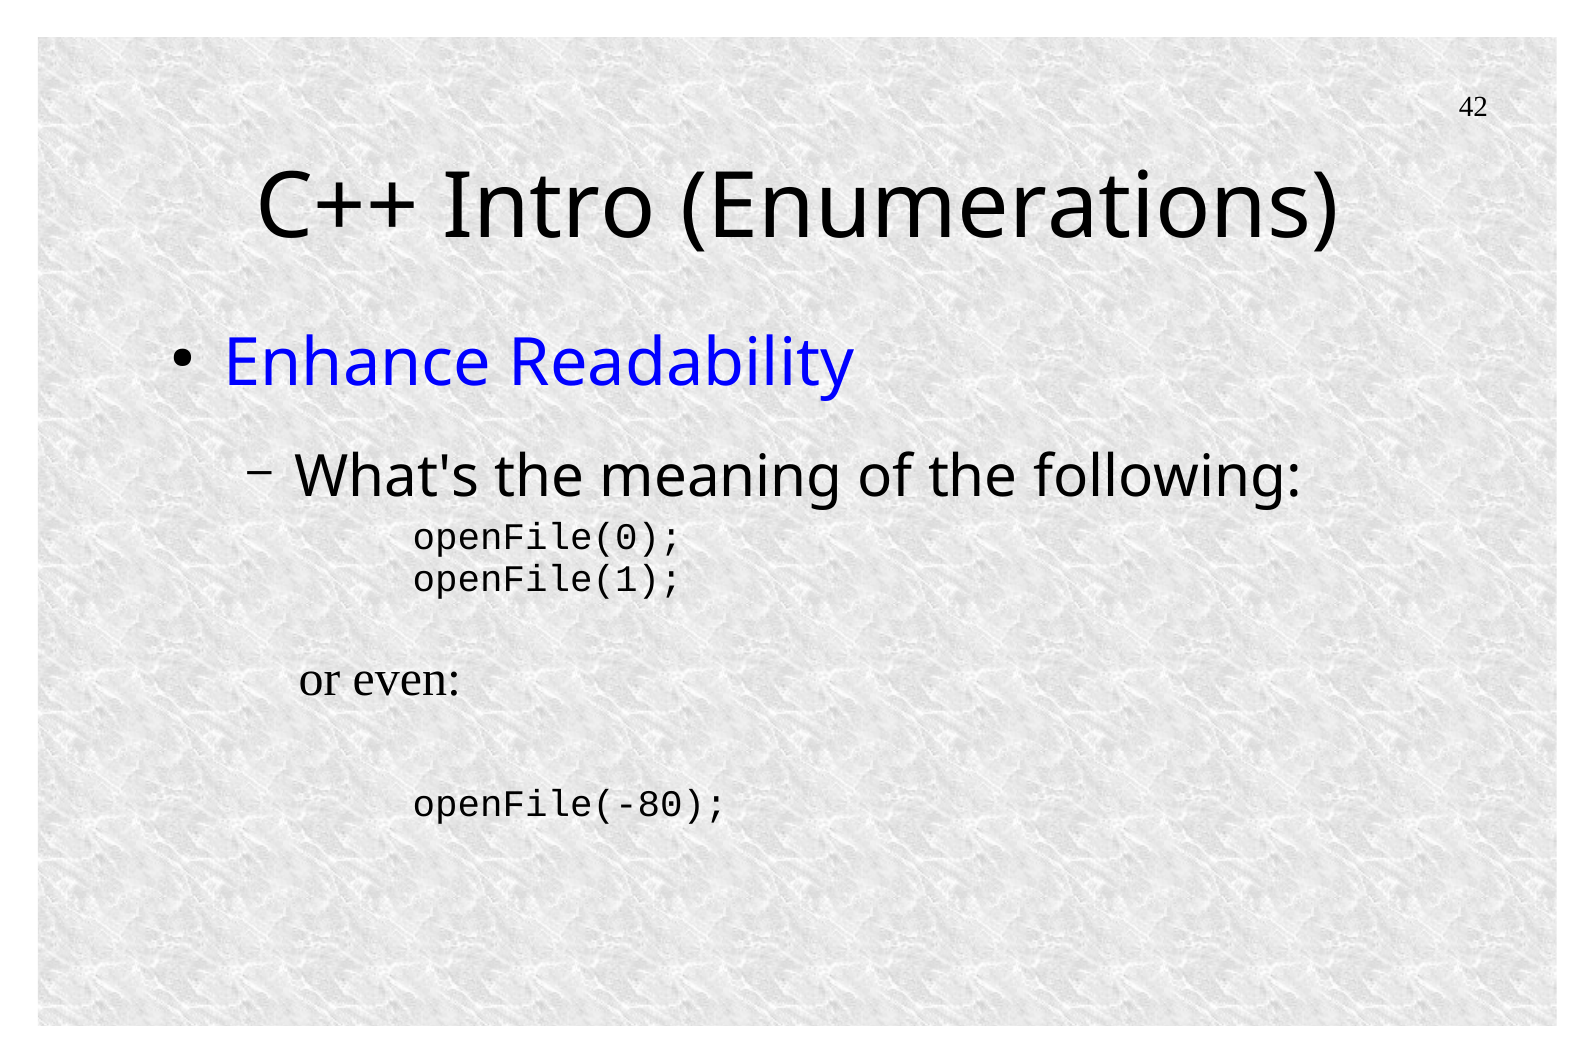

42
# C++ Intro (Enumerations)
Enhance Readability
What's the meaning of the following:
openFile(0);
openFile(1);
or even:
openFile(-80);